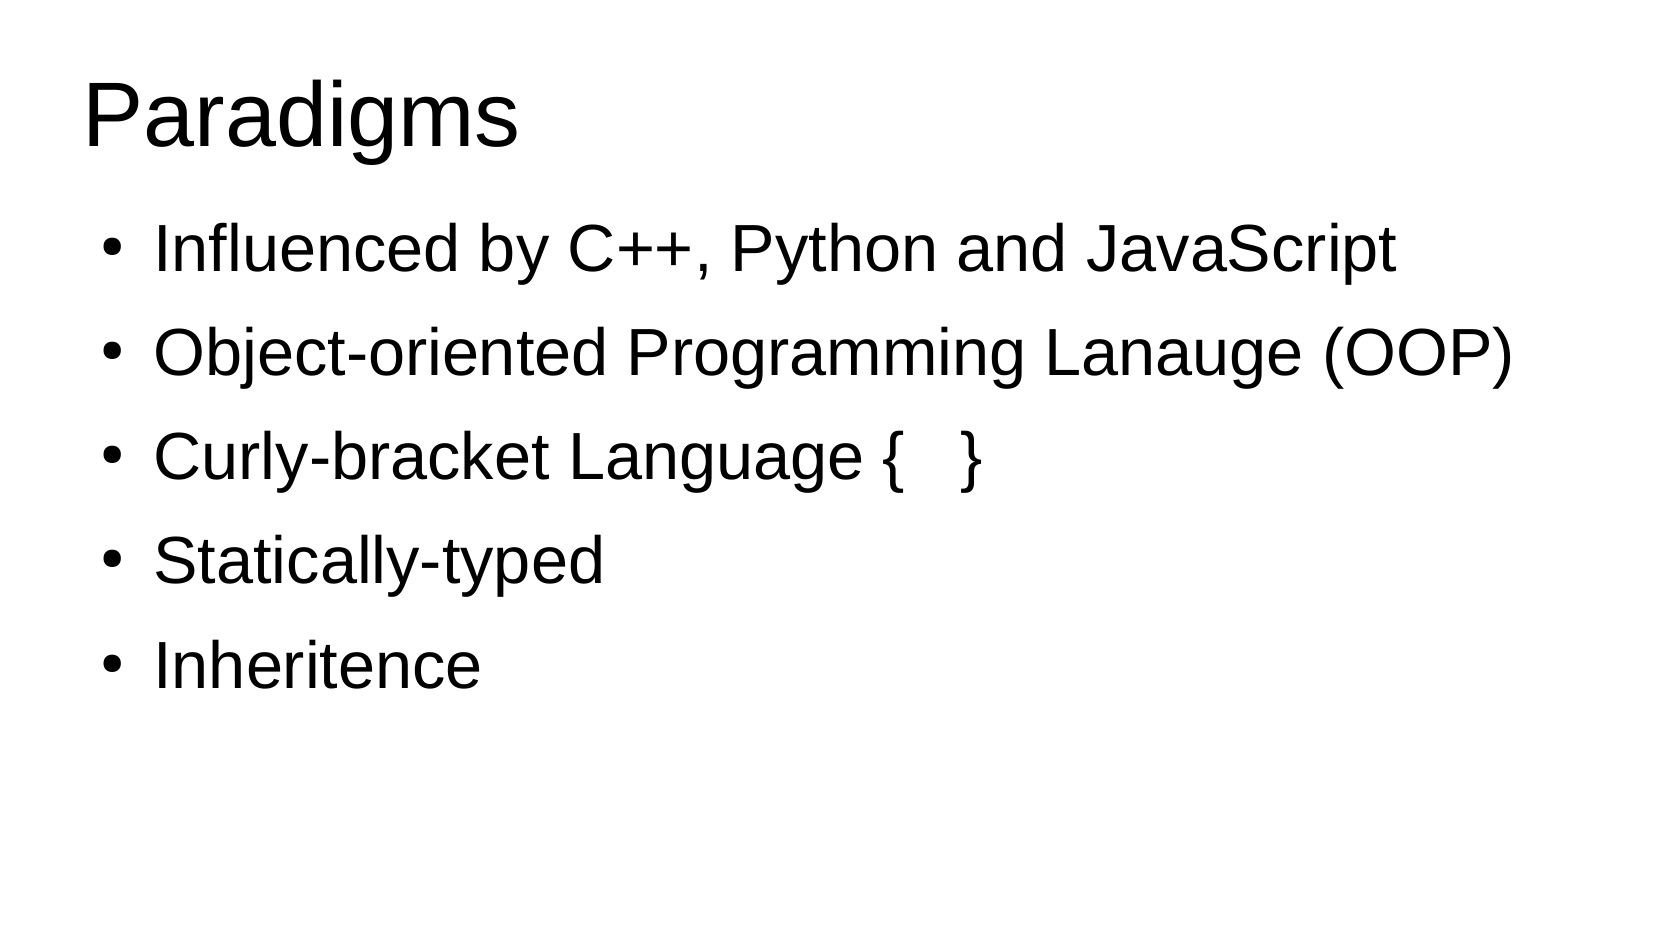

# Paradigms
Influenced by C++, Python and JavaScript
Object-oriented Programming Lanauge (OOP)
Curly-bracket Language { }
Statically-typed
Inheritence